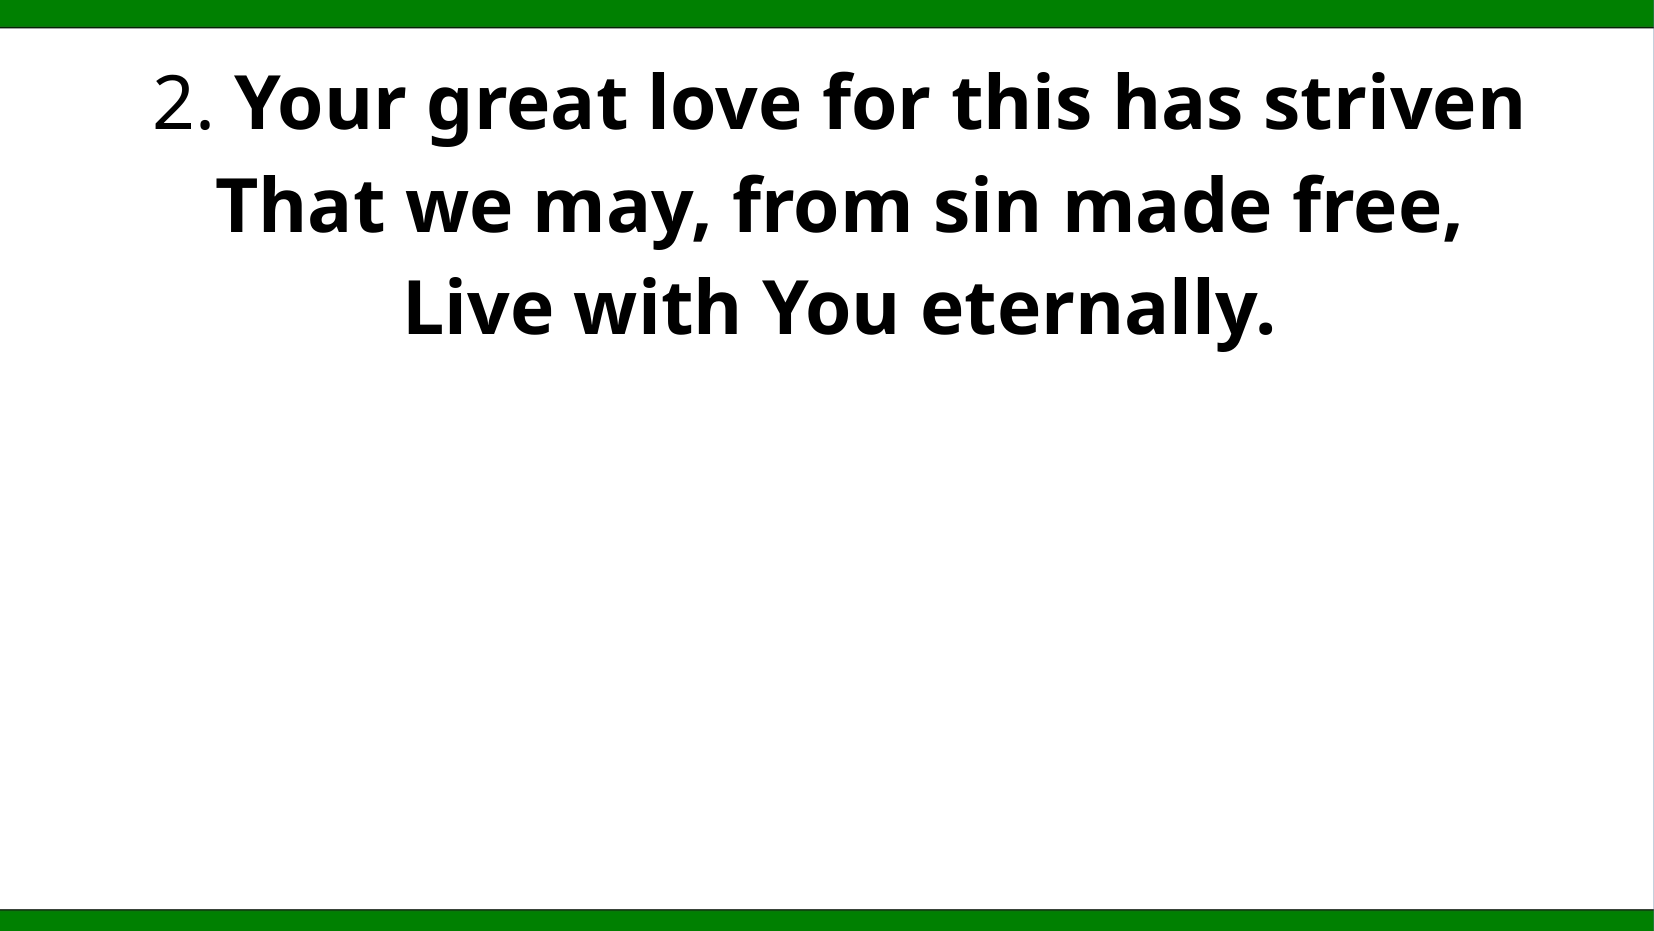

2. Your great love for this has striven
That we may, from sin made free,
Live with You eternally.